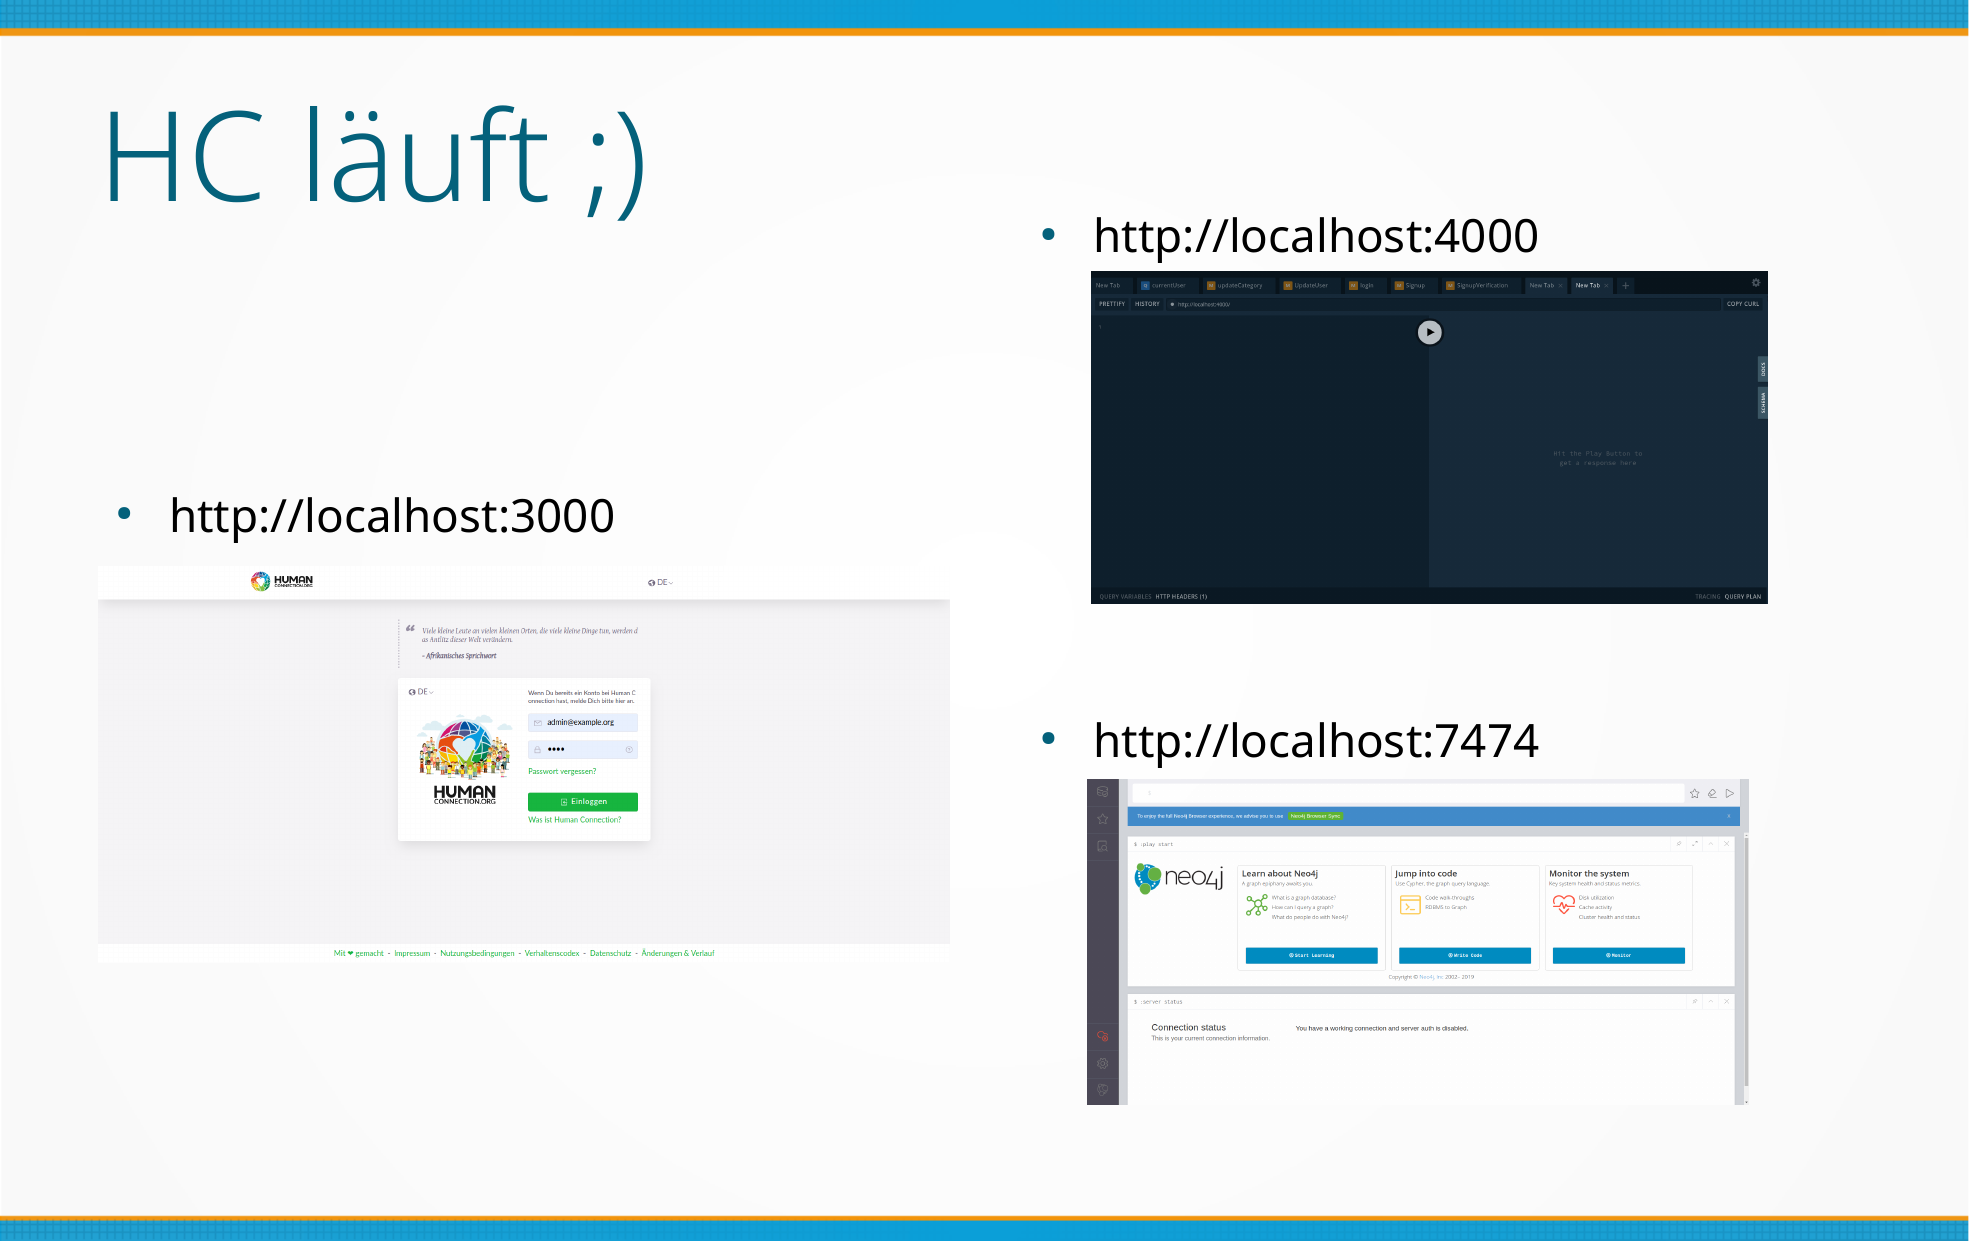

# HC läuft ;)
http://localhost:4000
http://localhost:3000
http://localhost:7474